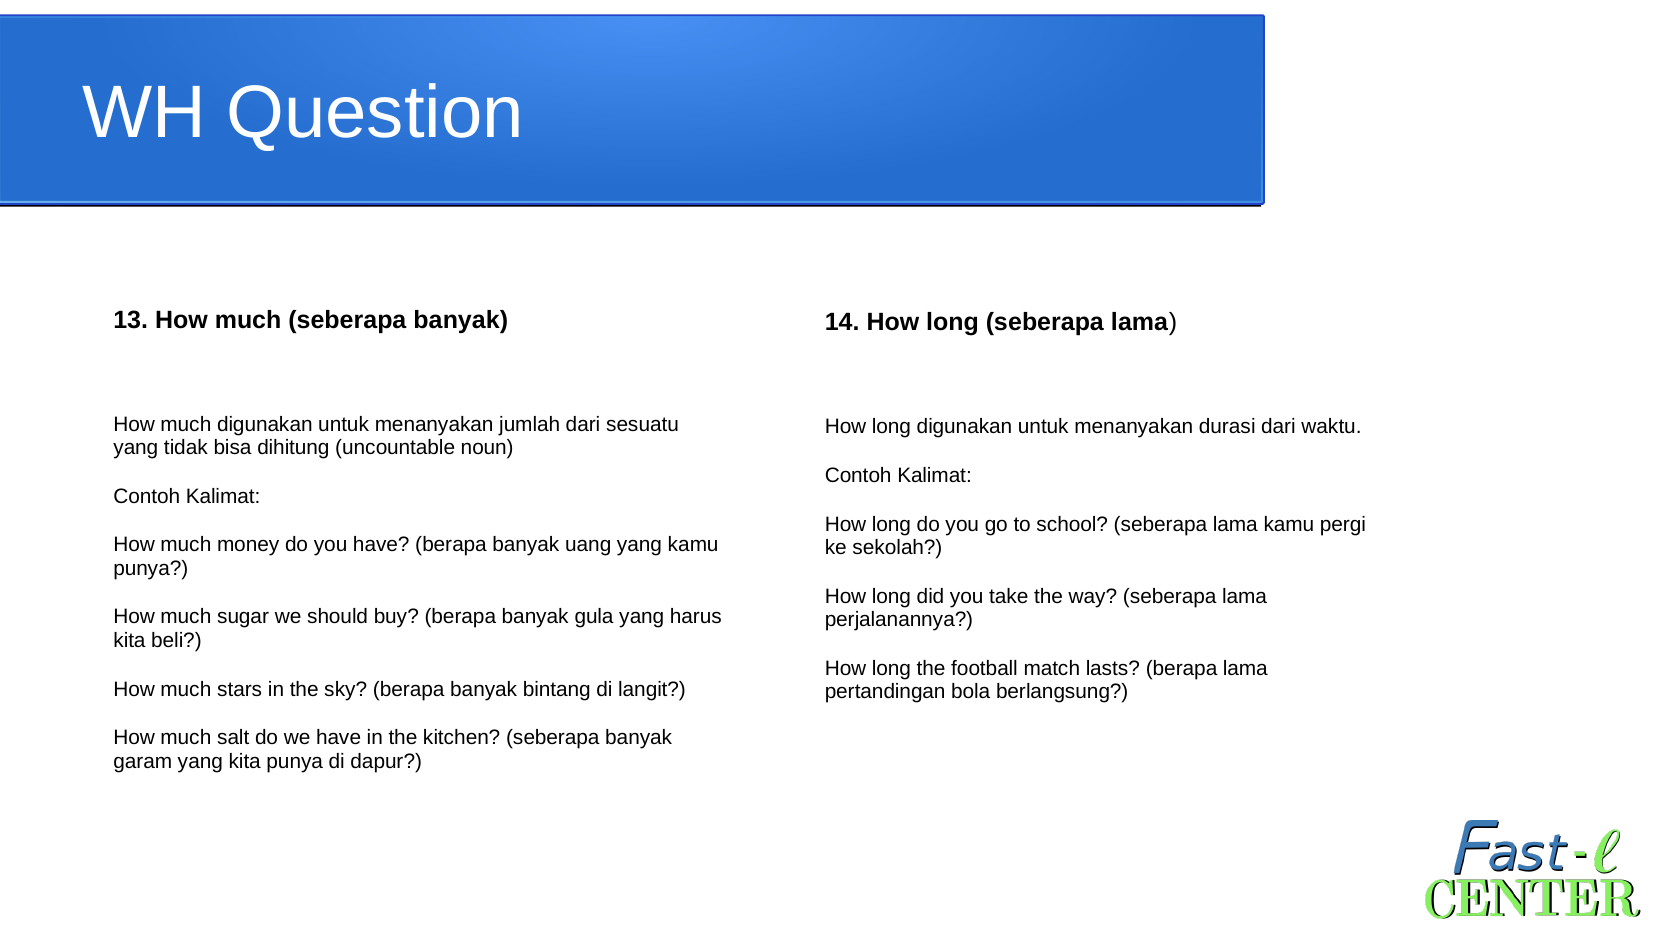

# WH Question
13. How much (seberapa banyak)
How much digunakan untuk menanyakan jumlah dari sesuatu yang tidak bisa dihitung (uncountable noun)
Contoh Kalimat:
How much money do you have? (berapa banyak uang yang kamu punya?)
How much sugar we should buy? (berapa banyak gula yang harus kita beli?)
How much stars in the sky? (berapa banyak bintang di langit?)
How much salt do we have in the kitchen? (seberapa banyak garam yang kita punya di dapur?)
14. How long (seberapa lama)
How long digunakan untuk menanyakan durasi dari waktu.
Contoh Kalimat:
How long do you go to school? (seberapa lama kamu pergi ke sekolah?)
How long did you take the way? (seberapa lama perjalanannya?)
How long the football match lasts? (berapa lama pertandingan bola berlangsung?)